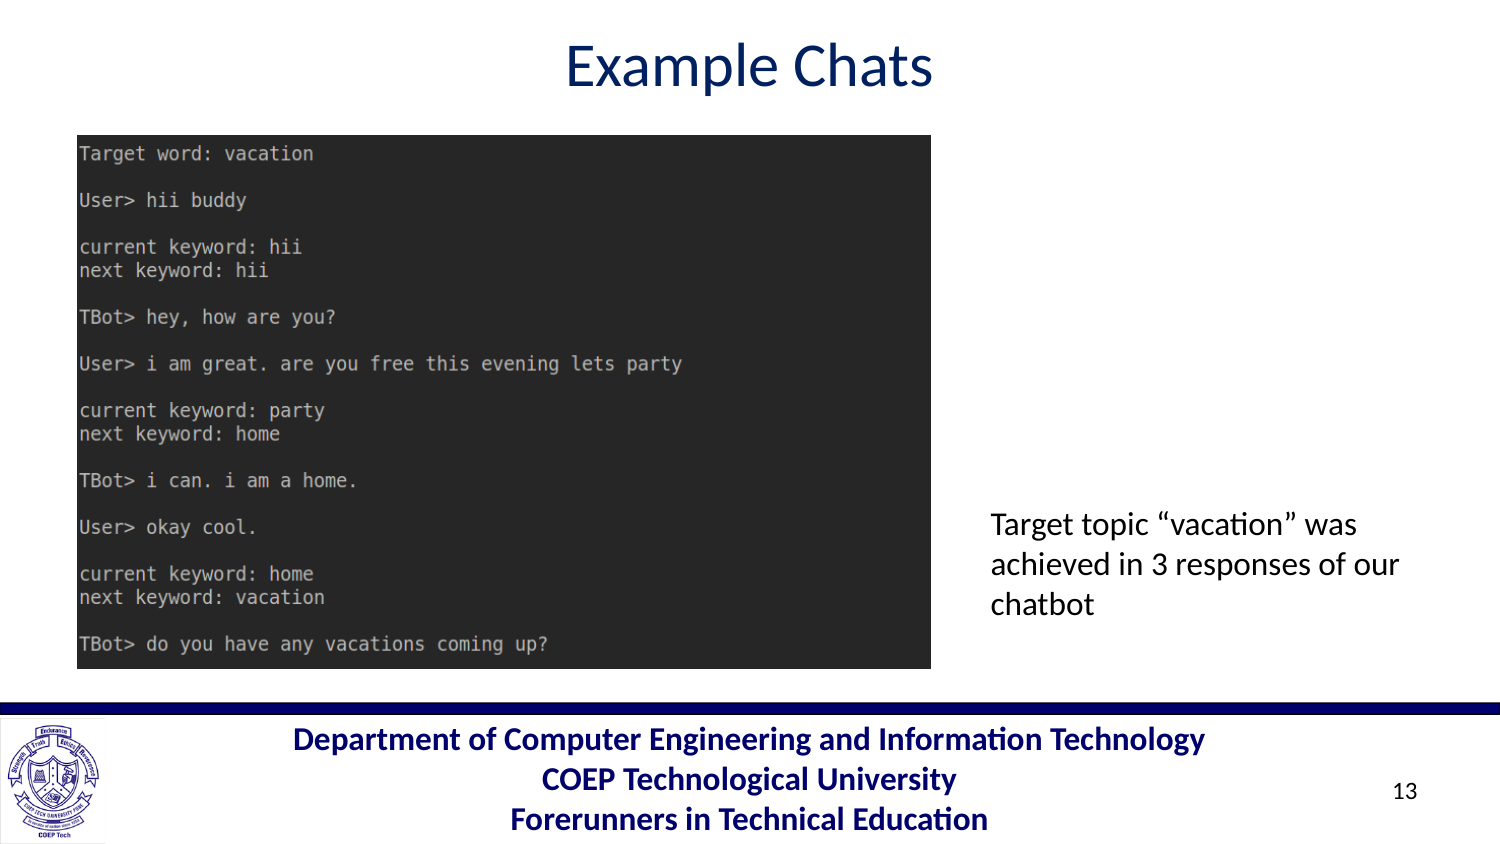

Example Chats
Target topic “vacation” was achieved in 3 responses of our chatbot
Department of Computer Engineering and Information Technology
COEP Technological University
Forerunners in Technical Education
13